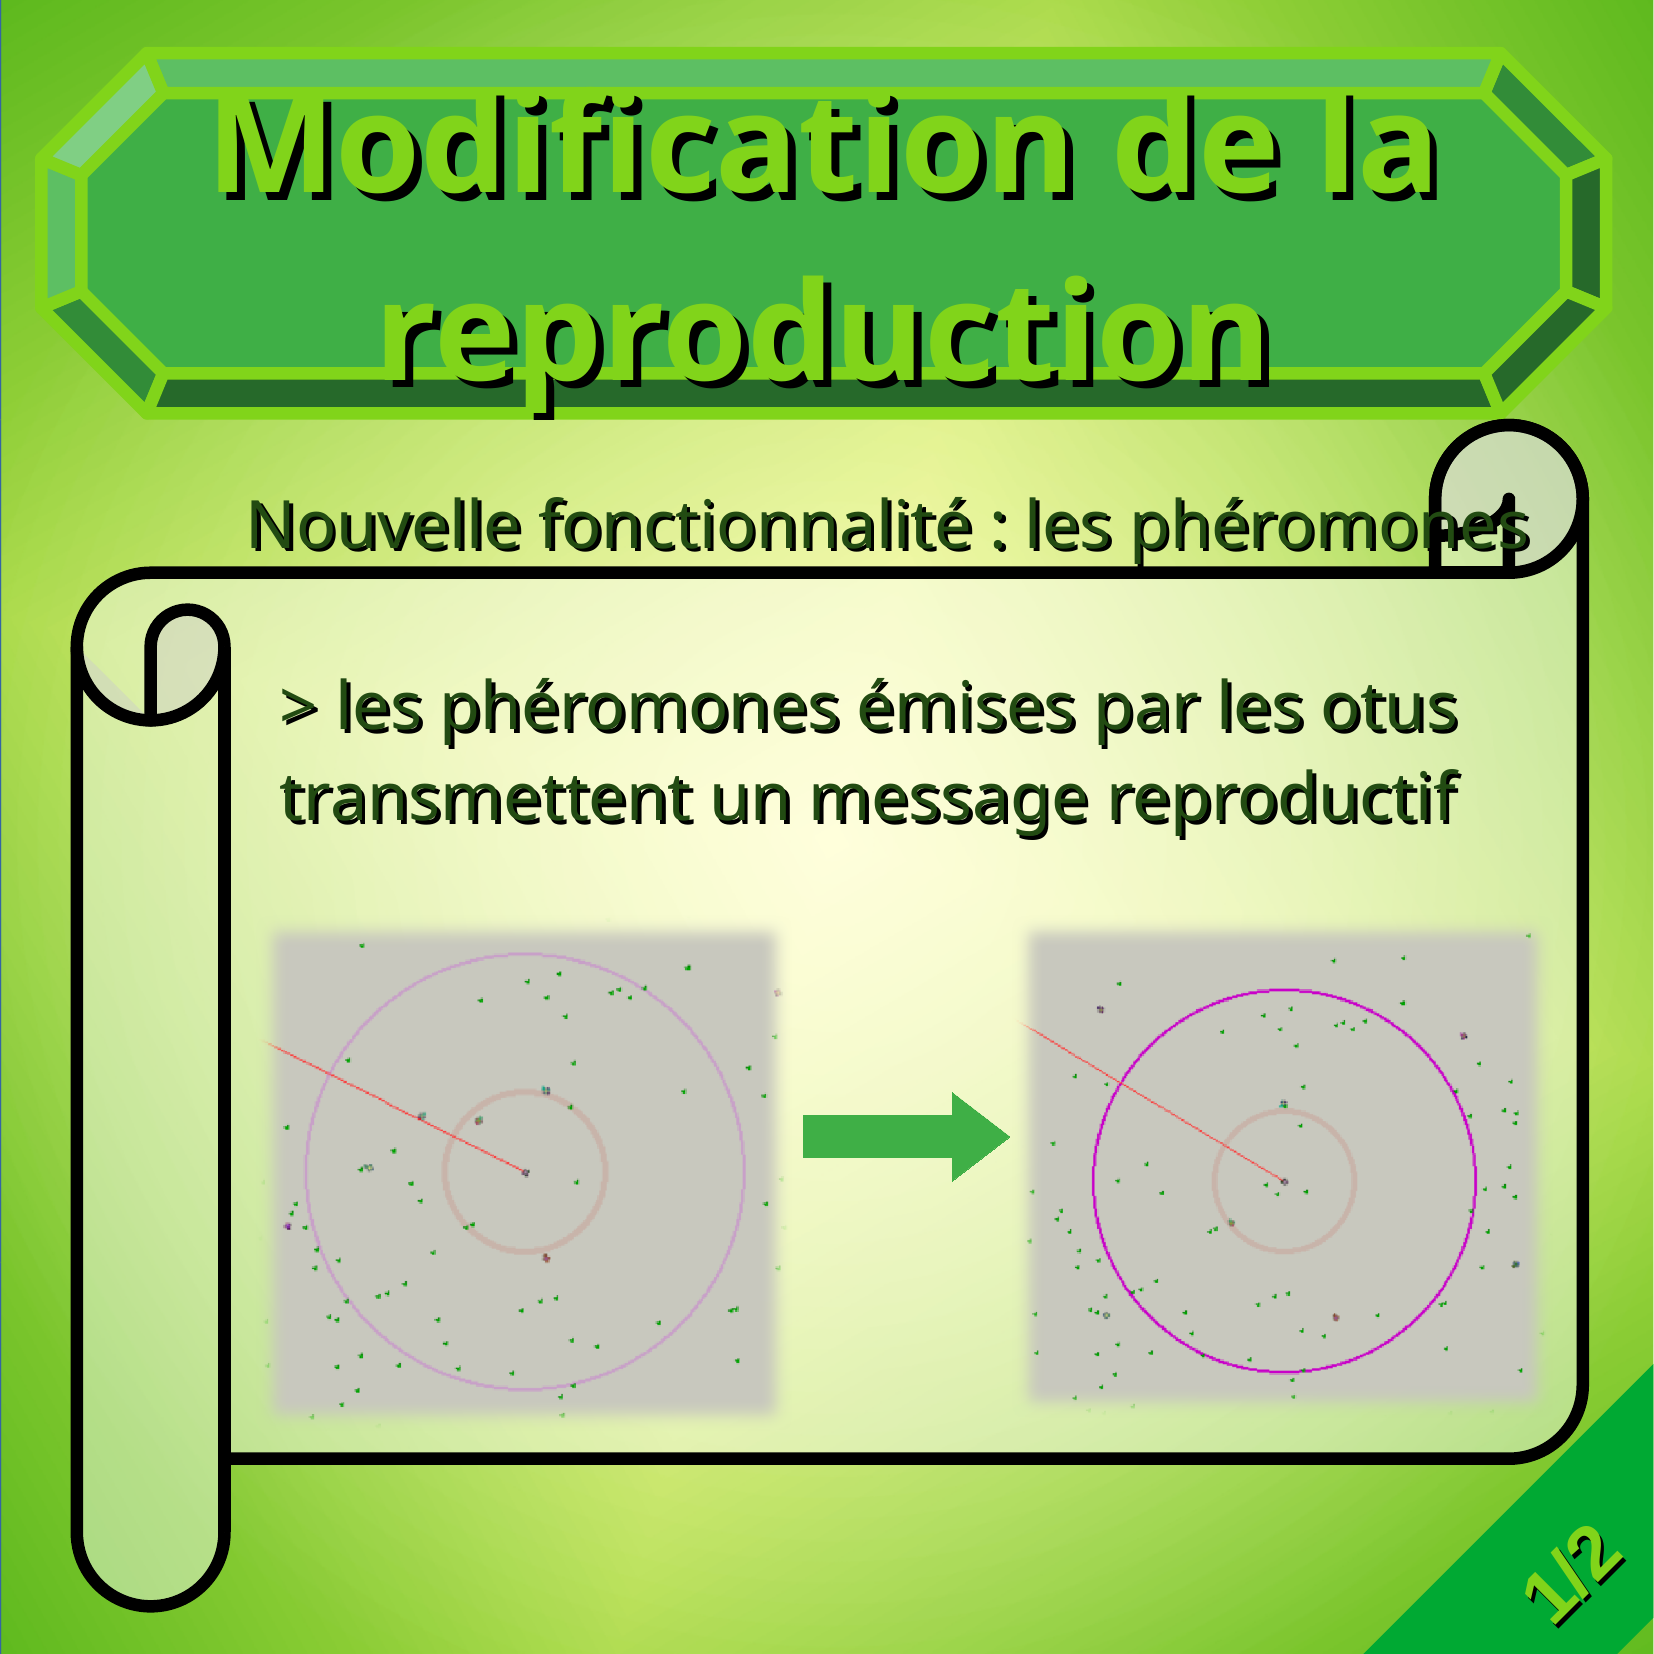

Modification de la reproduction
Nouvelle fonctionnalité : les phéromones
 > les phéromones émises par les otus
 transmettent un message reproductif
1/2